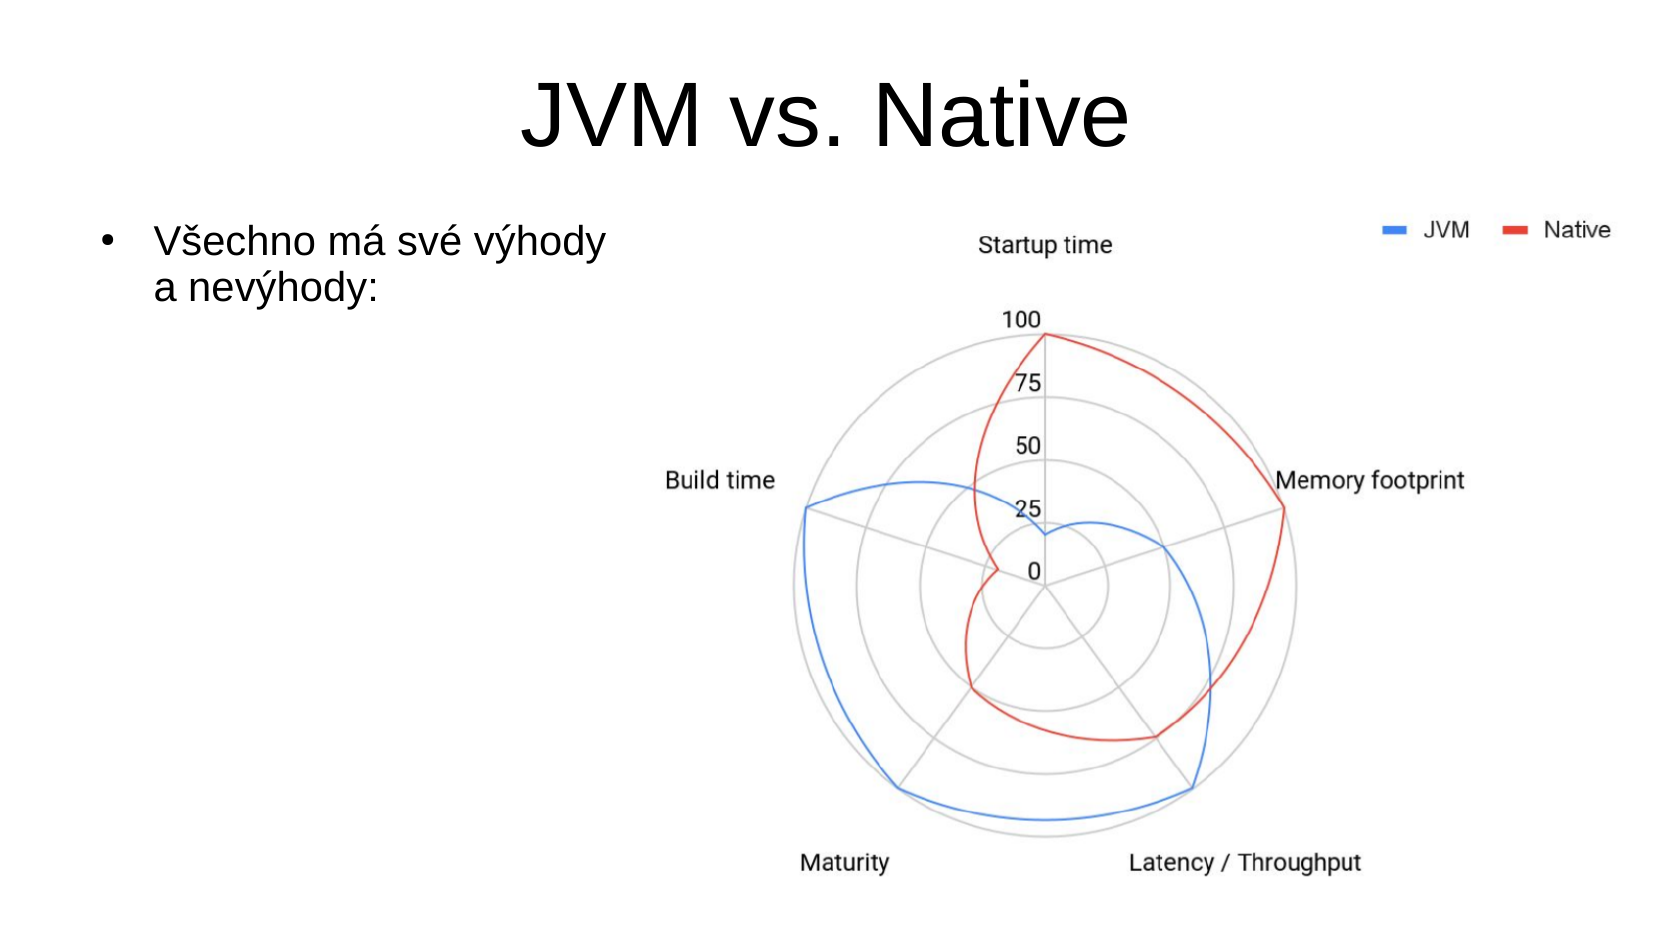

# JVM vs. Native
Všechno má své výhody a nevýhody: